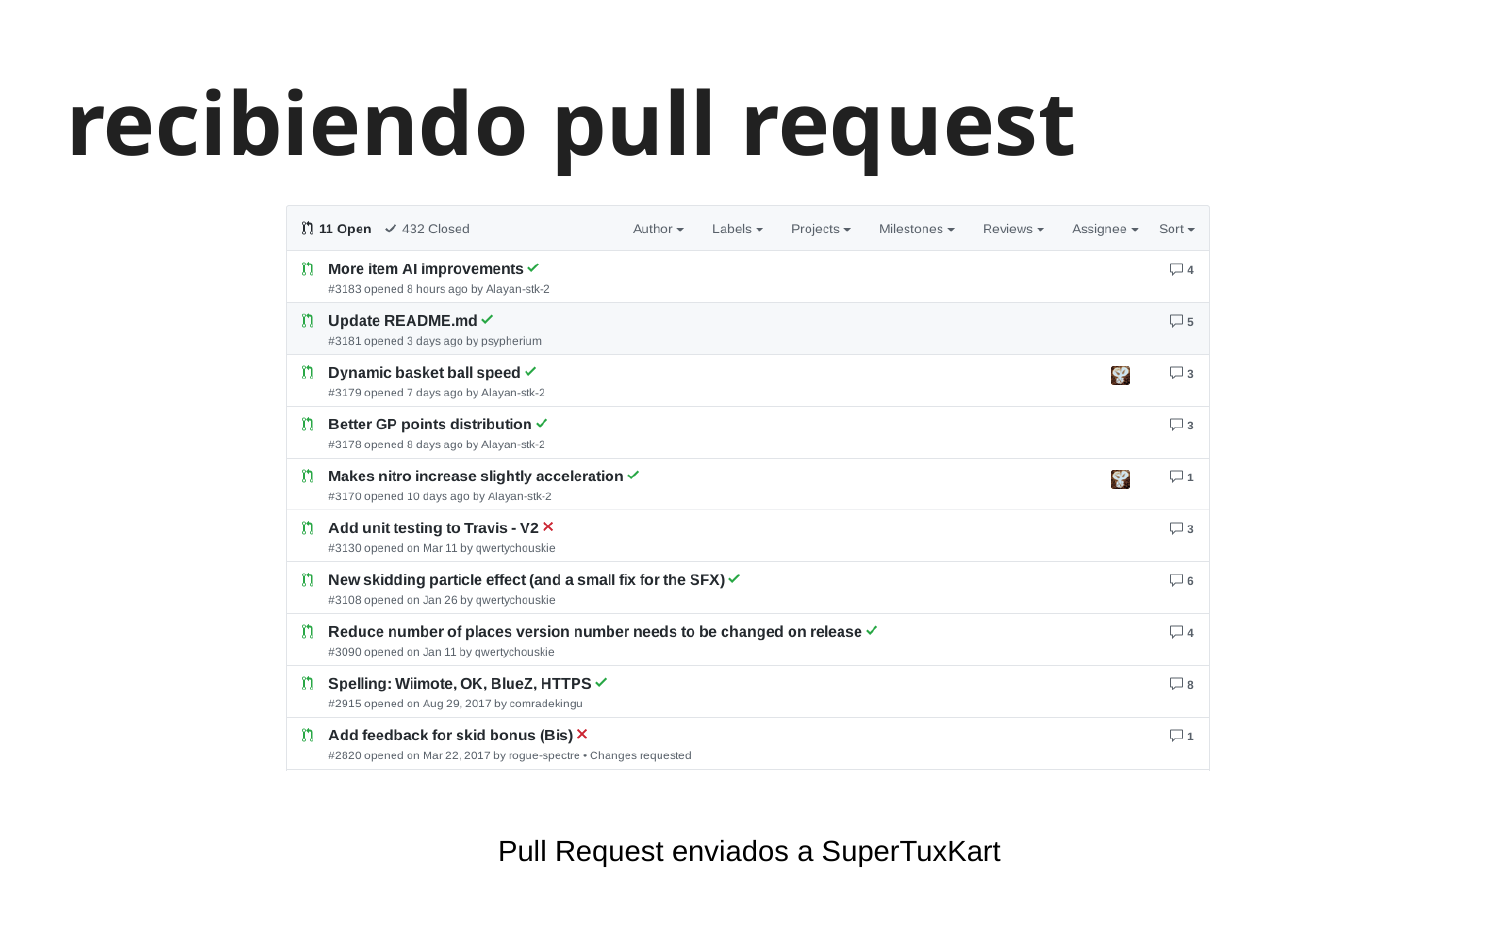

# recibiendo pull request
Pull Request enviados a SuperTuxKart